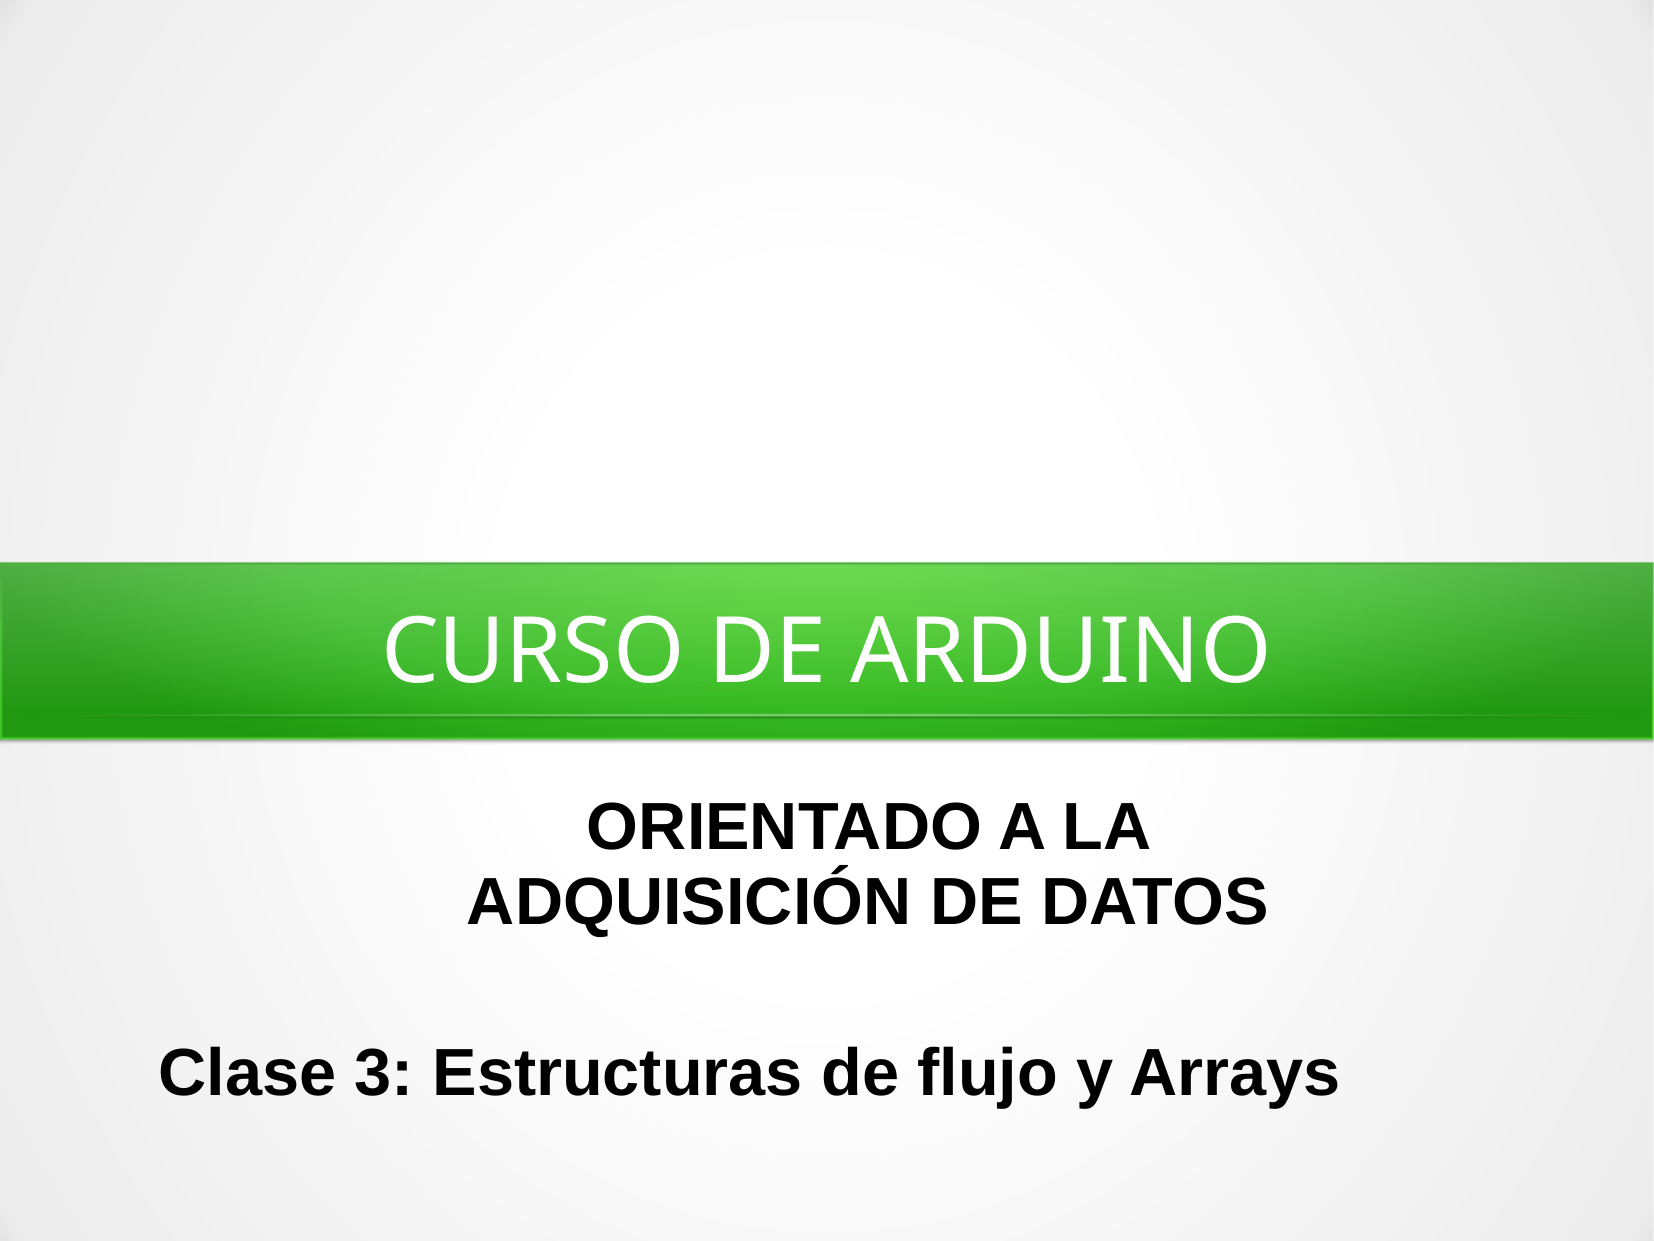

# CURSO DE ARDUINO
ORIENTADO A LA ADQUISICIÓN DE DATOS
Clase 3: Estructuras de flujo y Arrays